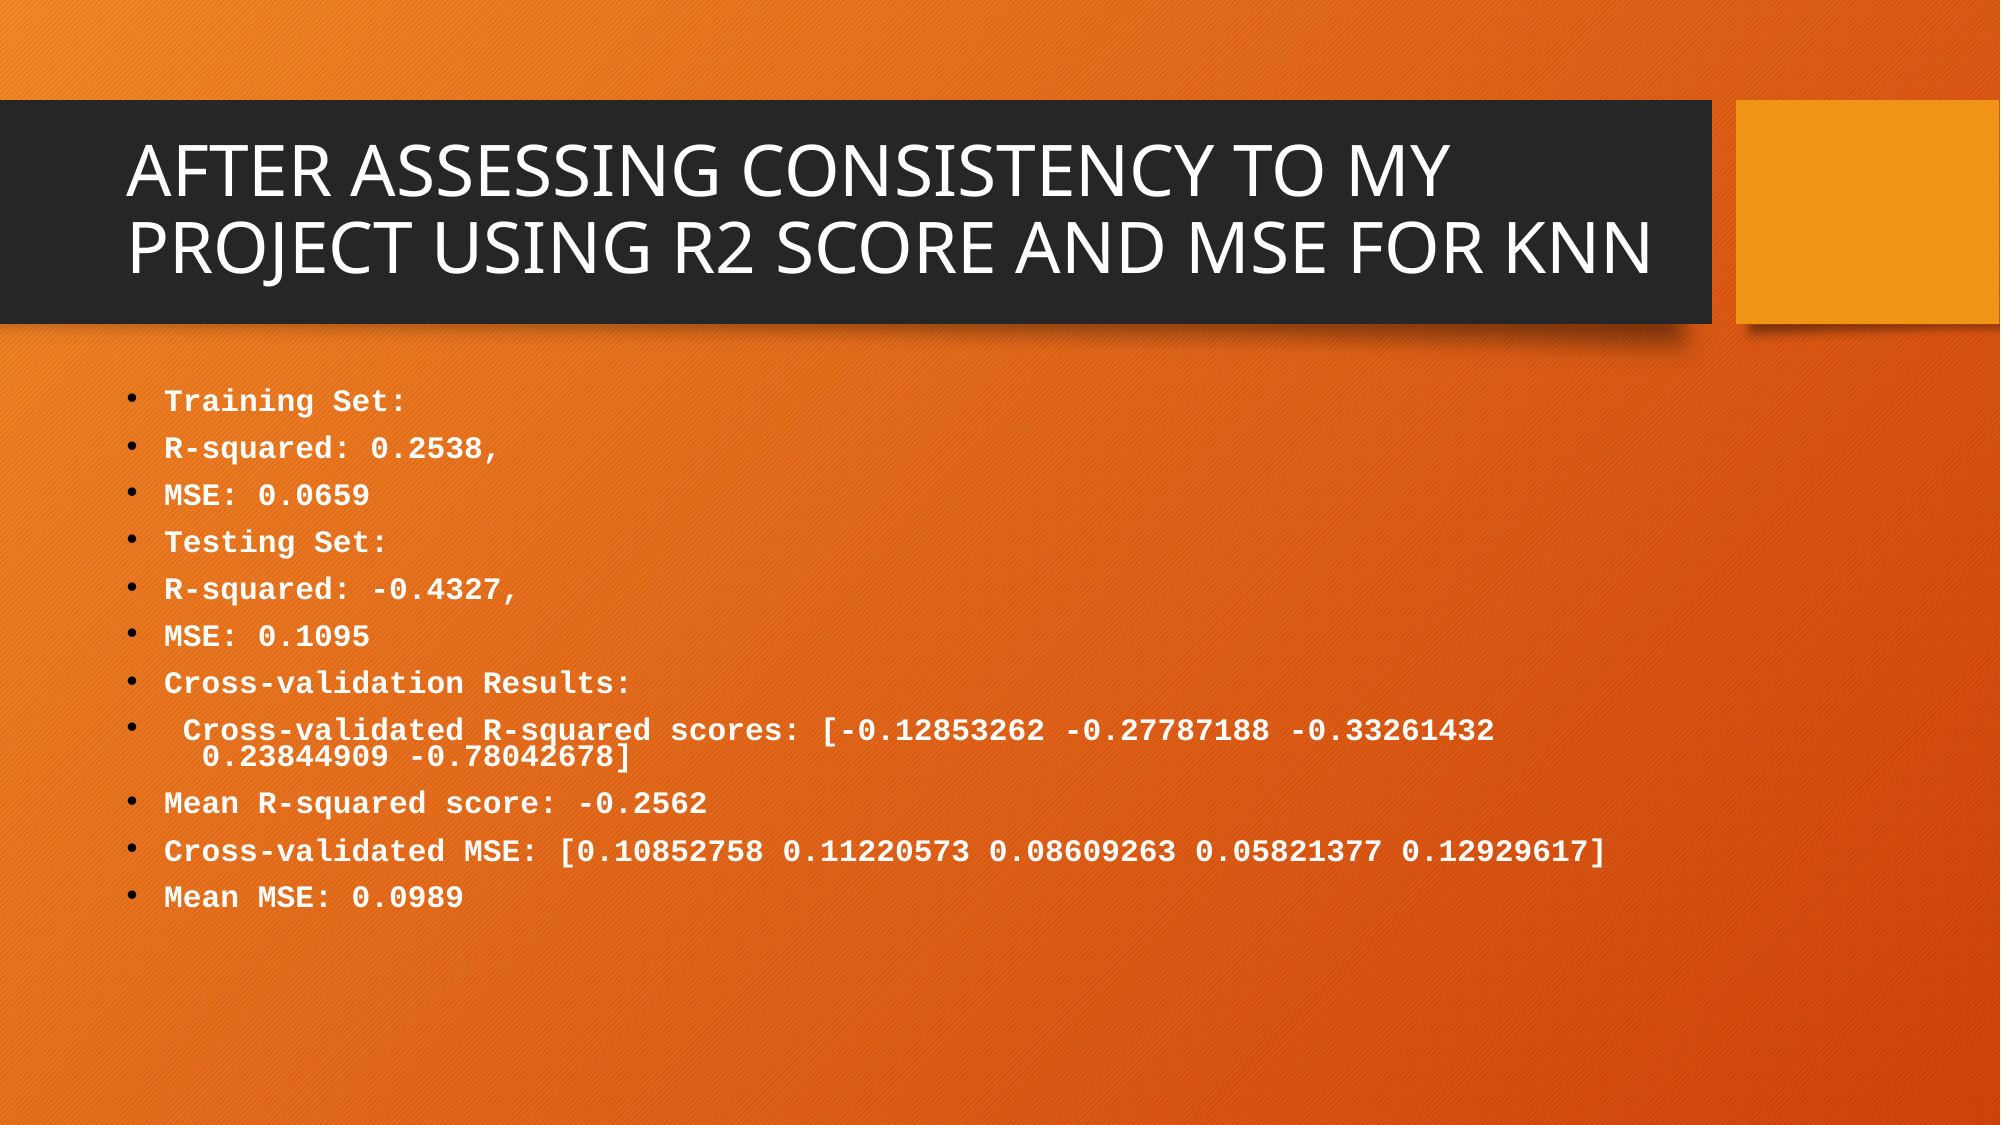

# AFTER ASSESSING CONSISTENCY TO MY PROJECT USING R2 SCORE AND MSE FOR KNN
Training Set:
R-squared: 0.2538,
MSE: 0.0659
Testing Set:
R-squared: -0.4327,
MSE: 0.1095
Cross-validation Results:
 Cross-validated R-squared scores: [-0.12853262 -0.27787188 -0.33261432 0.23844909 -0.78042678]
Mean R-squared score: -0.2562
Cross-validated MSE: [0.10852758 0.11220573 0.08609263 0.05821377 0.12929617]
Mean MSE: 0.0989